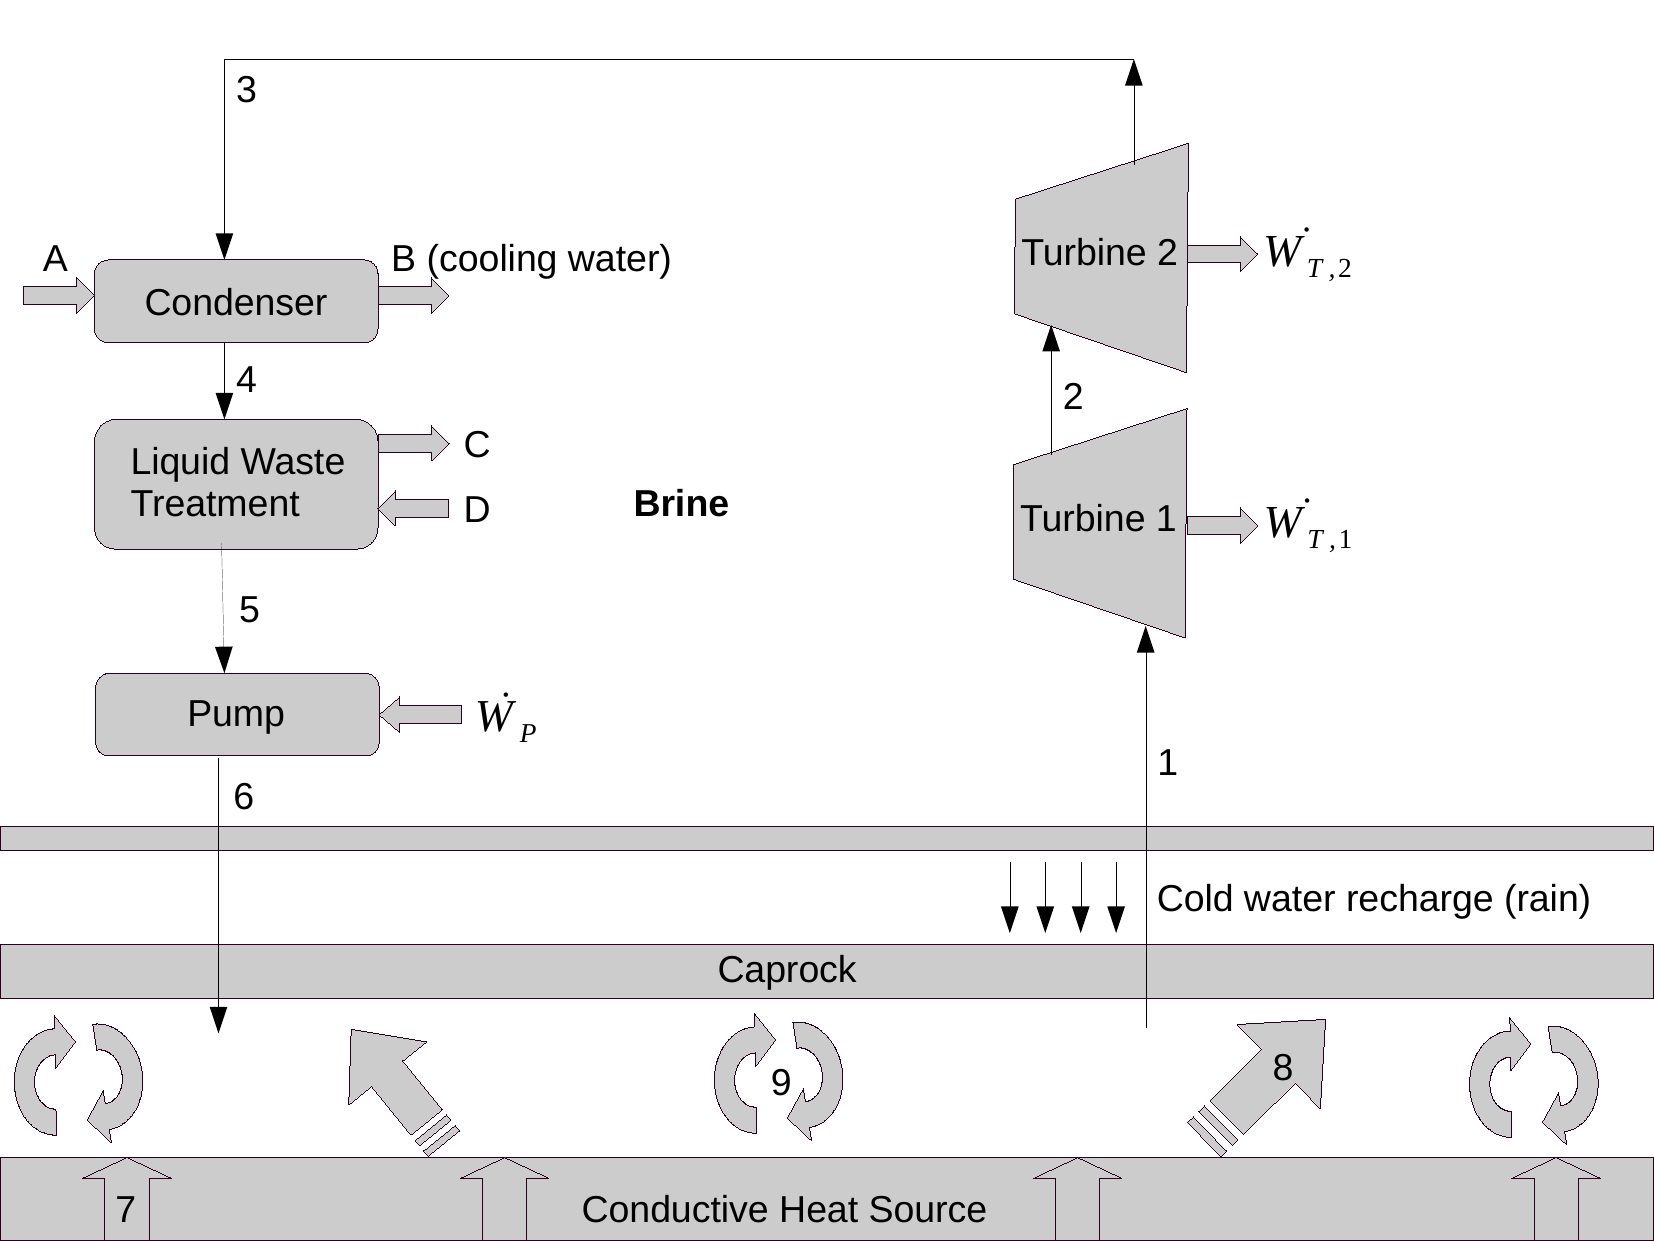

3
Turbine 2
A
B (cooling water)
Condenser
4
2
C
Liquid Waste
Treatment
Brine
D
Turbine 1
5
Pump
1
6
Cold water recharge (rain)
Caprock
8
9
7
Conductive Heat Source